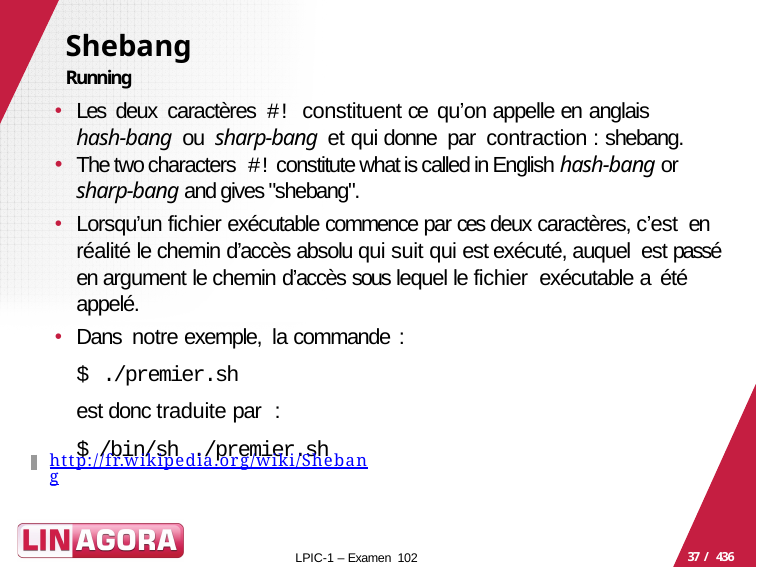

# Shebang
Running
Les deux caractères #! constituent ce qu’on appelle en anglais
hash-bang ou sharp-bang et qui donne par contraction : shebang.
The two characters #! constitute what is called in English hash-bang or sharp-bang and gives "shebang".
Lorsqu’un fichier exécutable commence par ces deux caractères, c’est en réalité le chemin d’accès absolu qui suit qui est exécuté, auquel est passé en argument le chemin d’accès sous lequel le fichier exécutable a été appelé.
Dans notre exemple, la commande :
$ ./premier.sh
est donc traduite par :
$ /bin/sh ./premier.sh
http://fr.wikipedia.org/wiki/Shebang
LPIC-1 – Examen 102